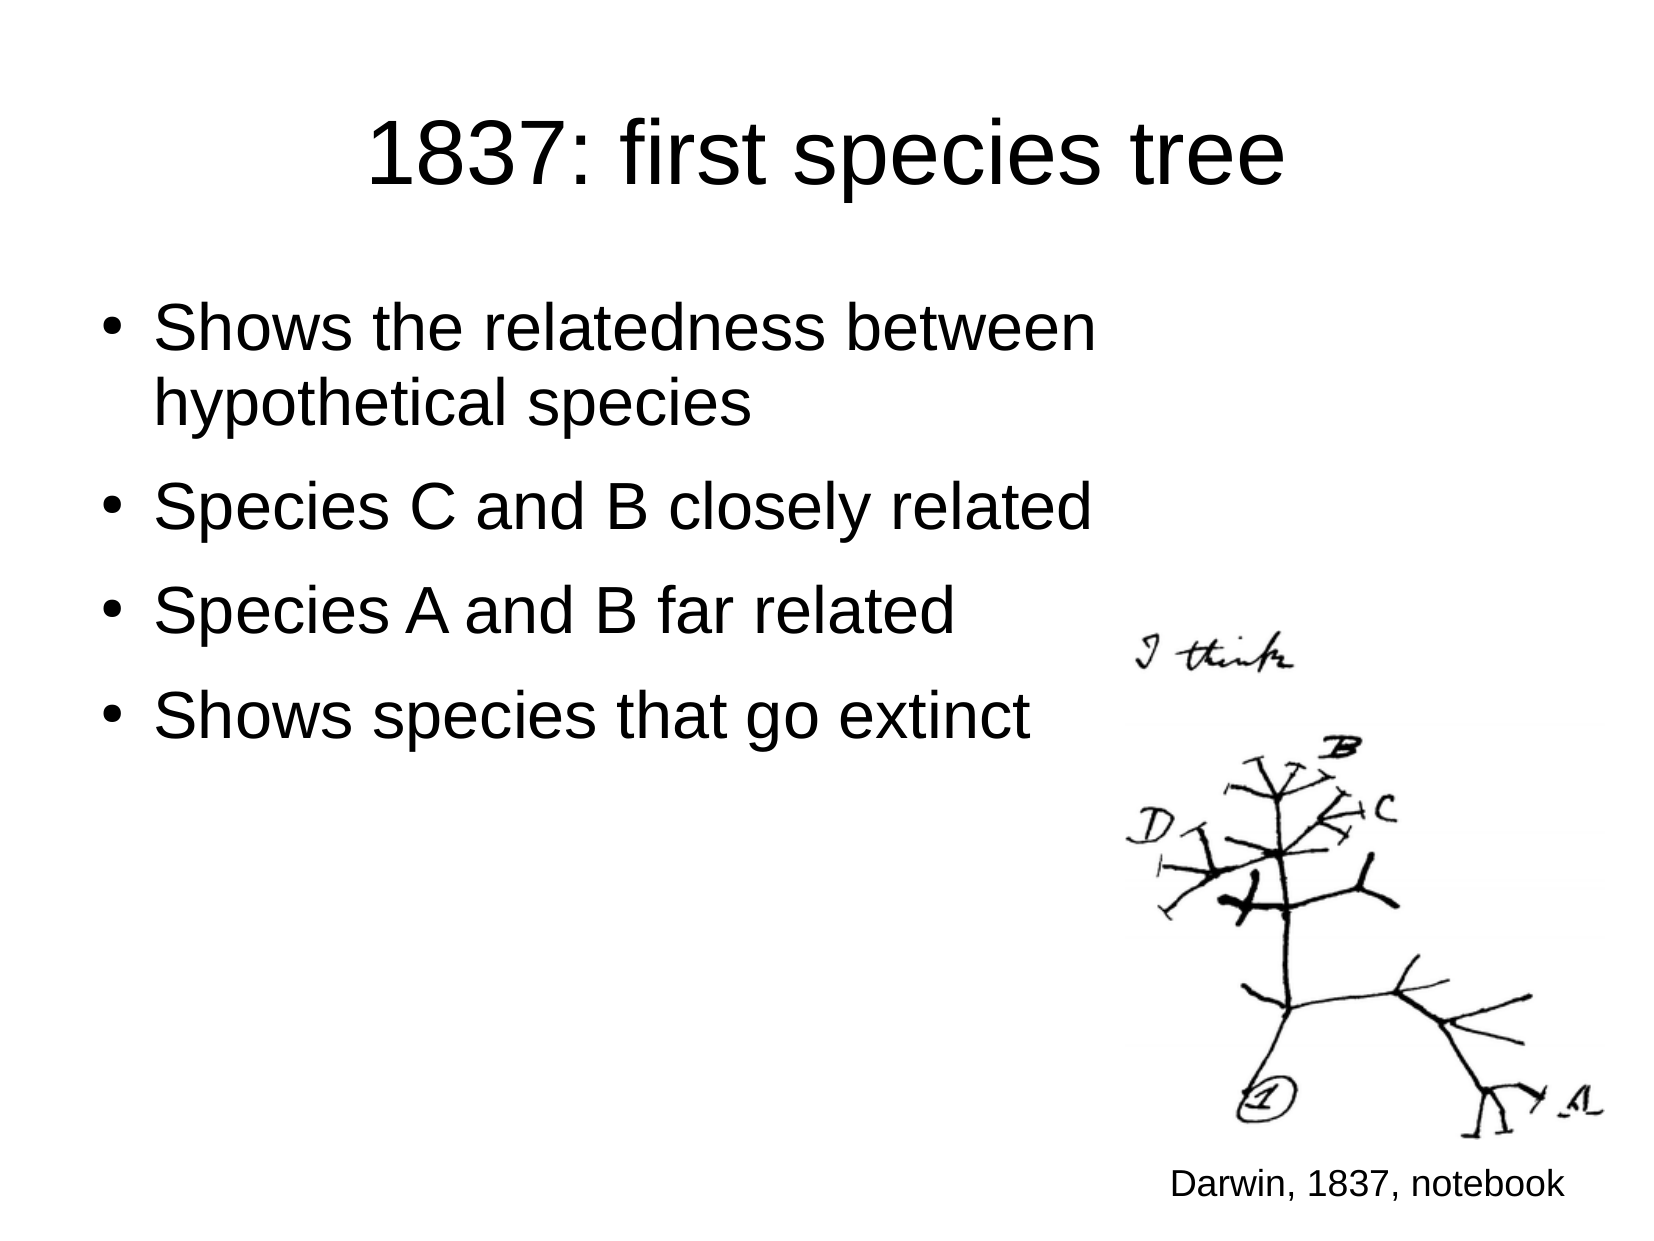

# 1837: first species tree
Shows the relatedness between hypothetical species
Species C and B closely related
Species A and B far related
Shows species that go extinct
Darwin, 1837, notebook